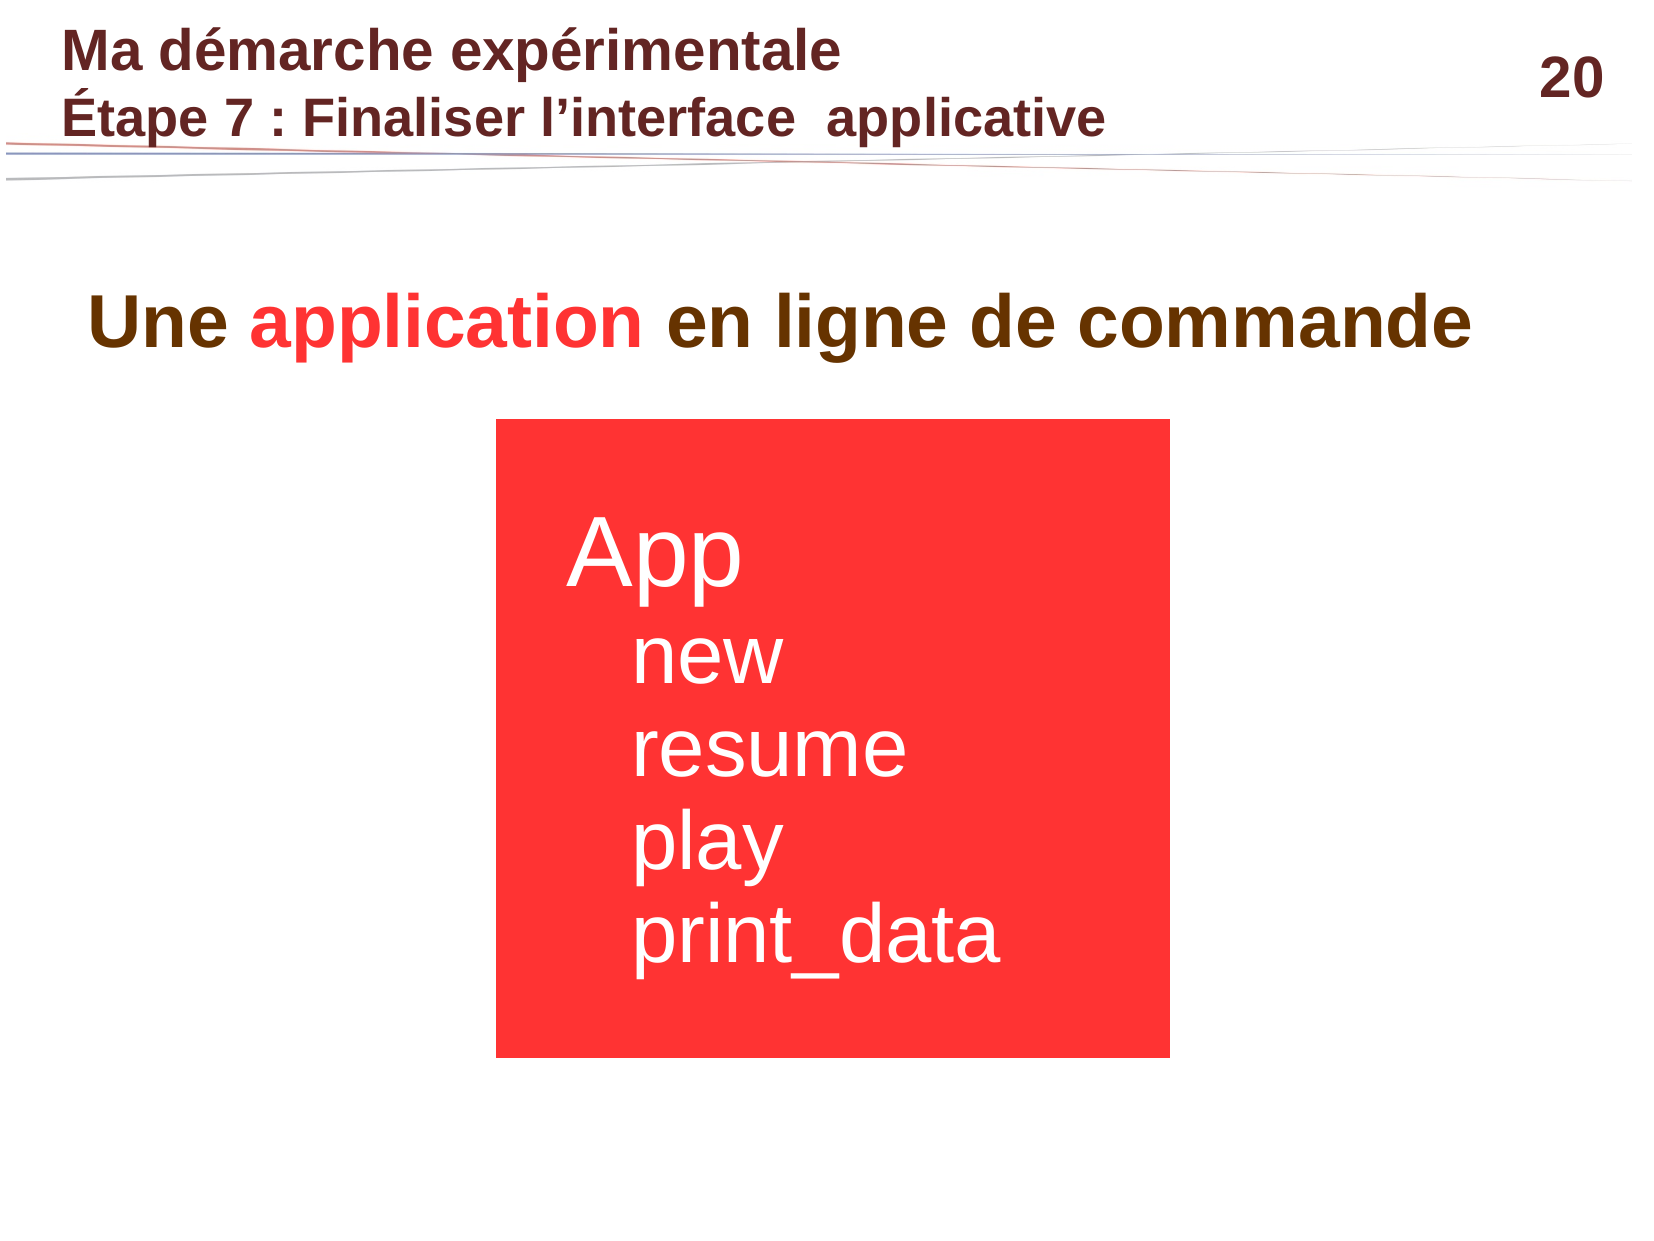

# Ma démarche expérimentale Étape 7 : Finaliser l’interface applicative
20
Une application en ligne de commande
 App
	 new
	 resume
	 play
	 print_data